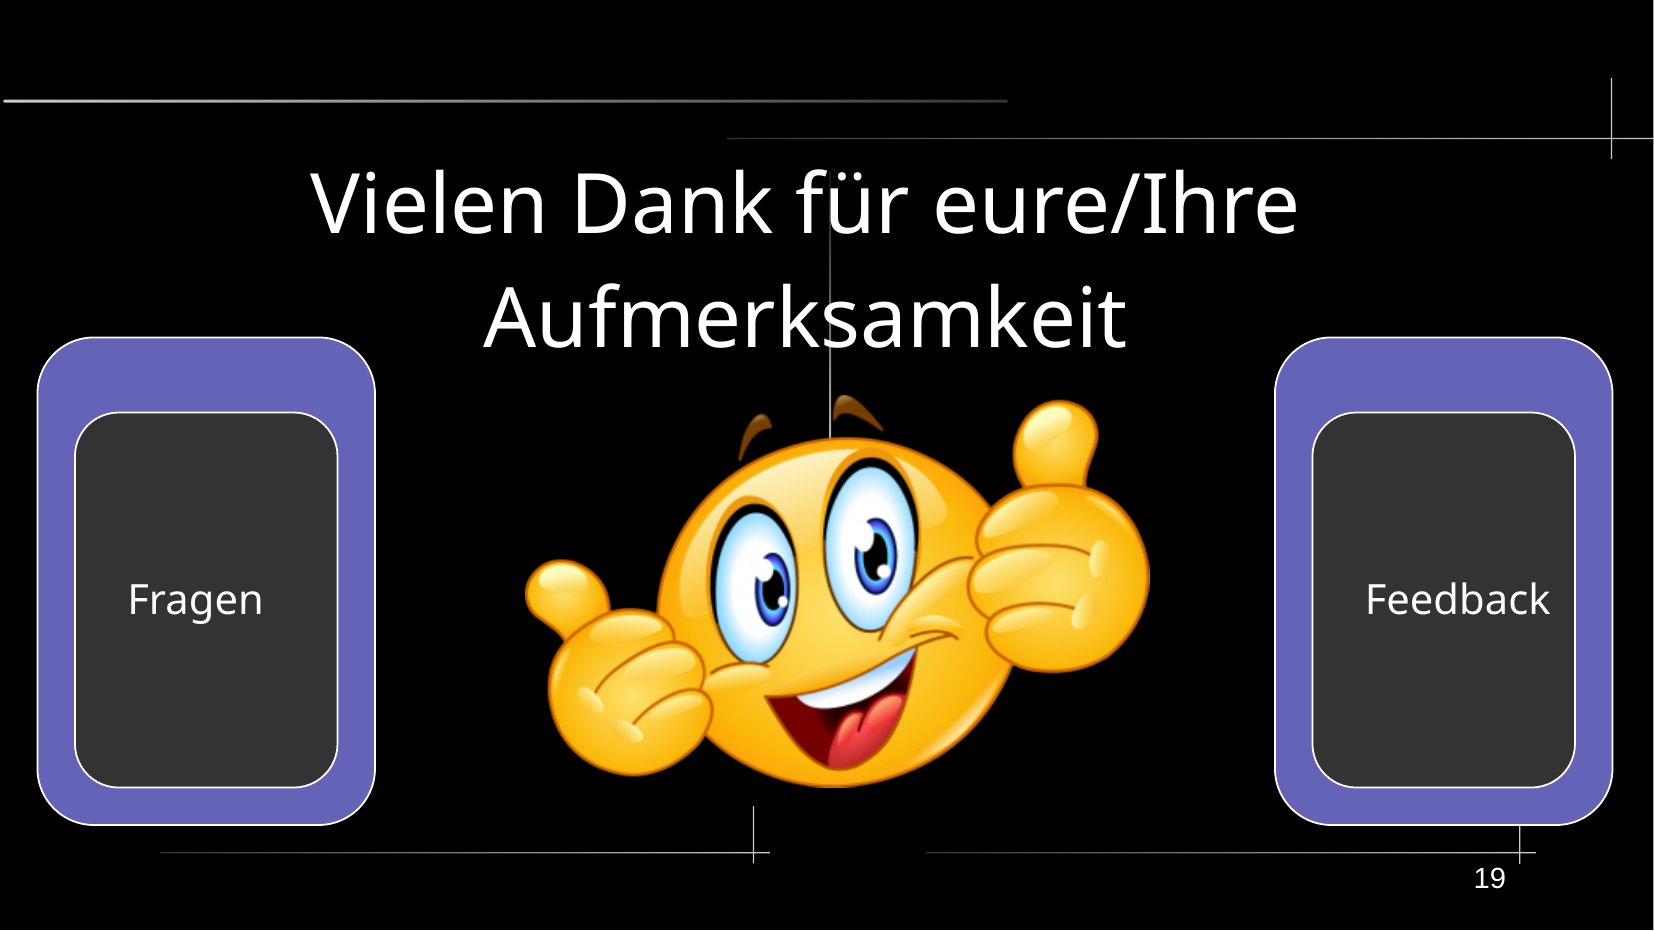

# Vielen Dank für eure/Ihre Aufmerksamkeit
Fragen
Feedback
19